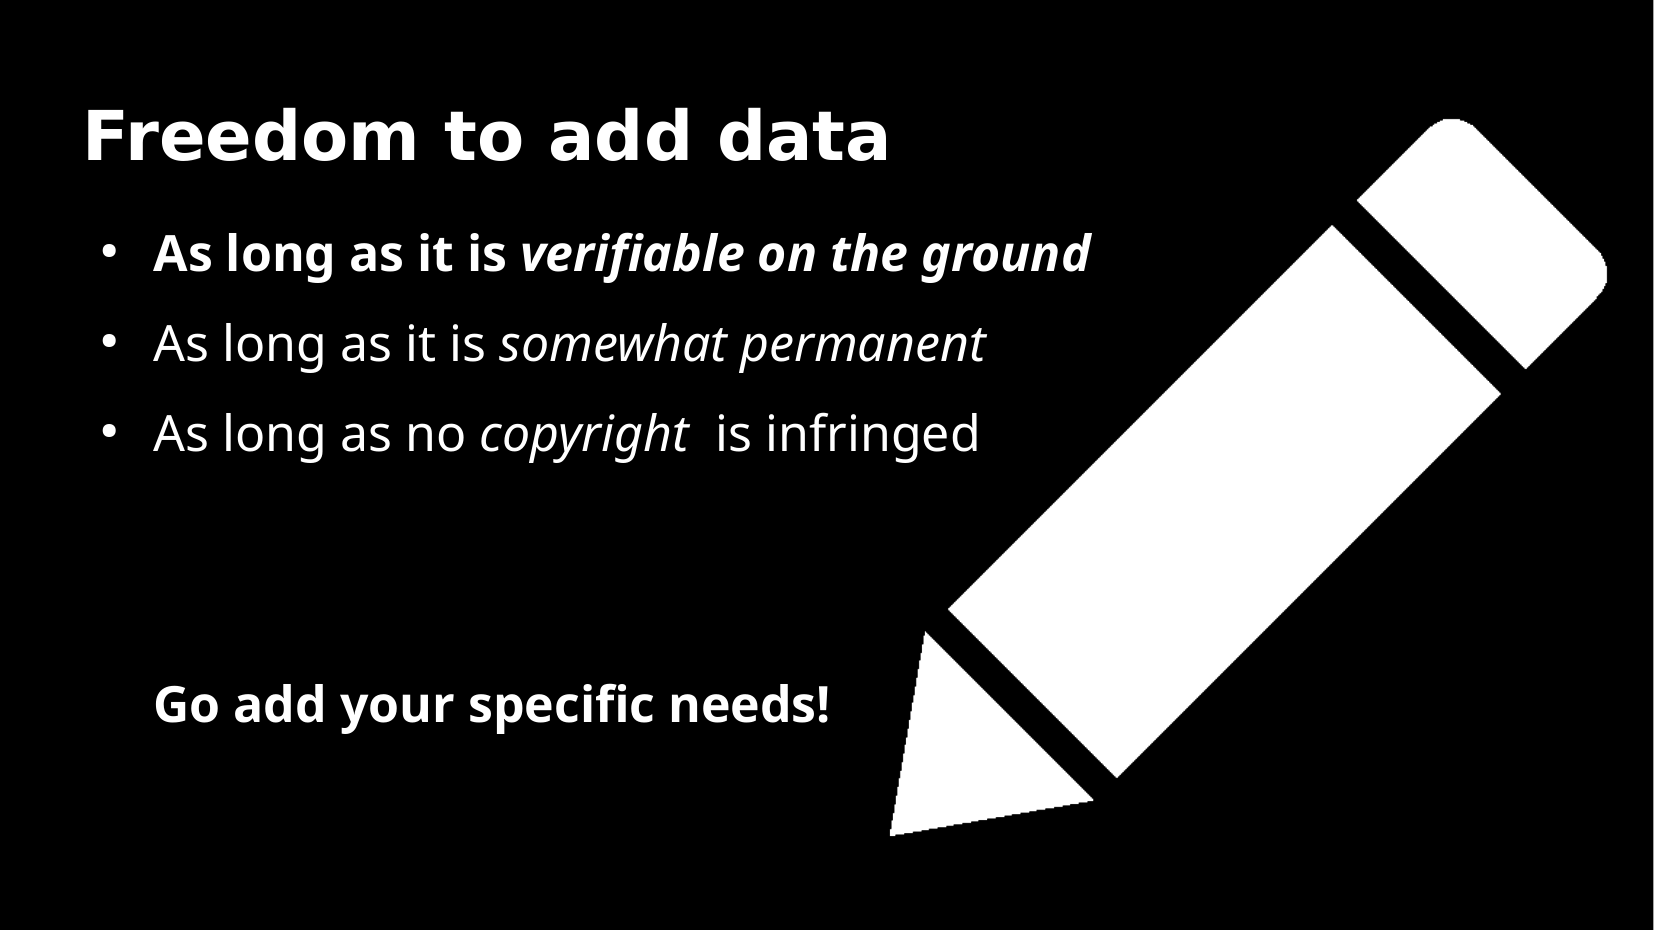

# Freedom to add data
As long as it is verifiable on the ground
As long as it is somewhat permanent
As long as no copyright is infringed
Go add your specific needs!